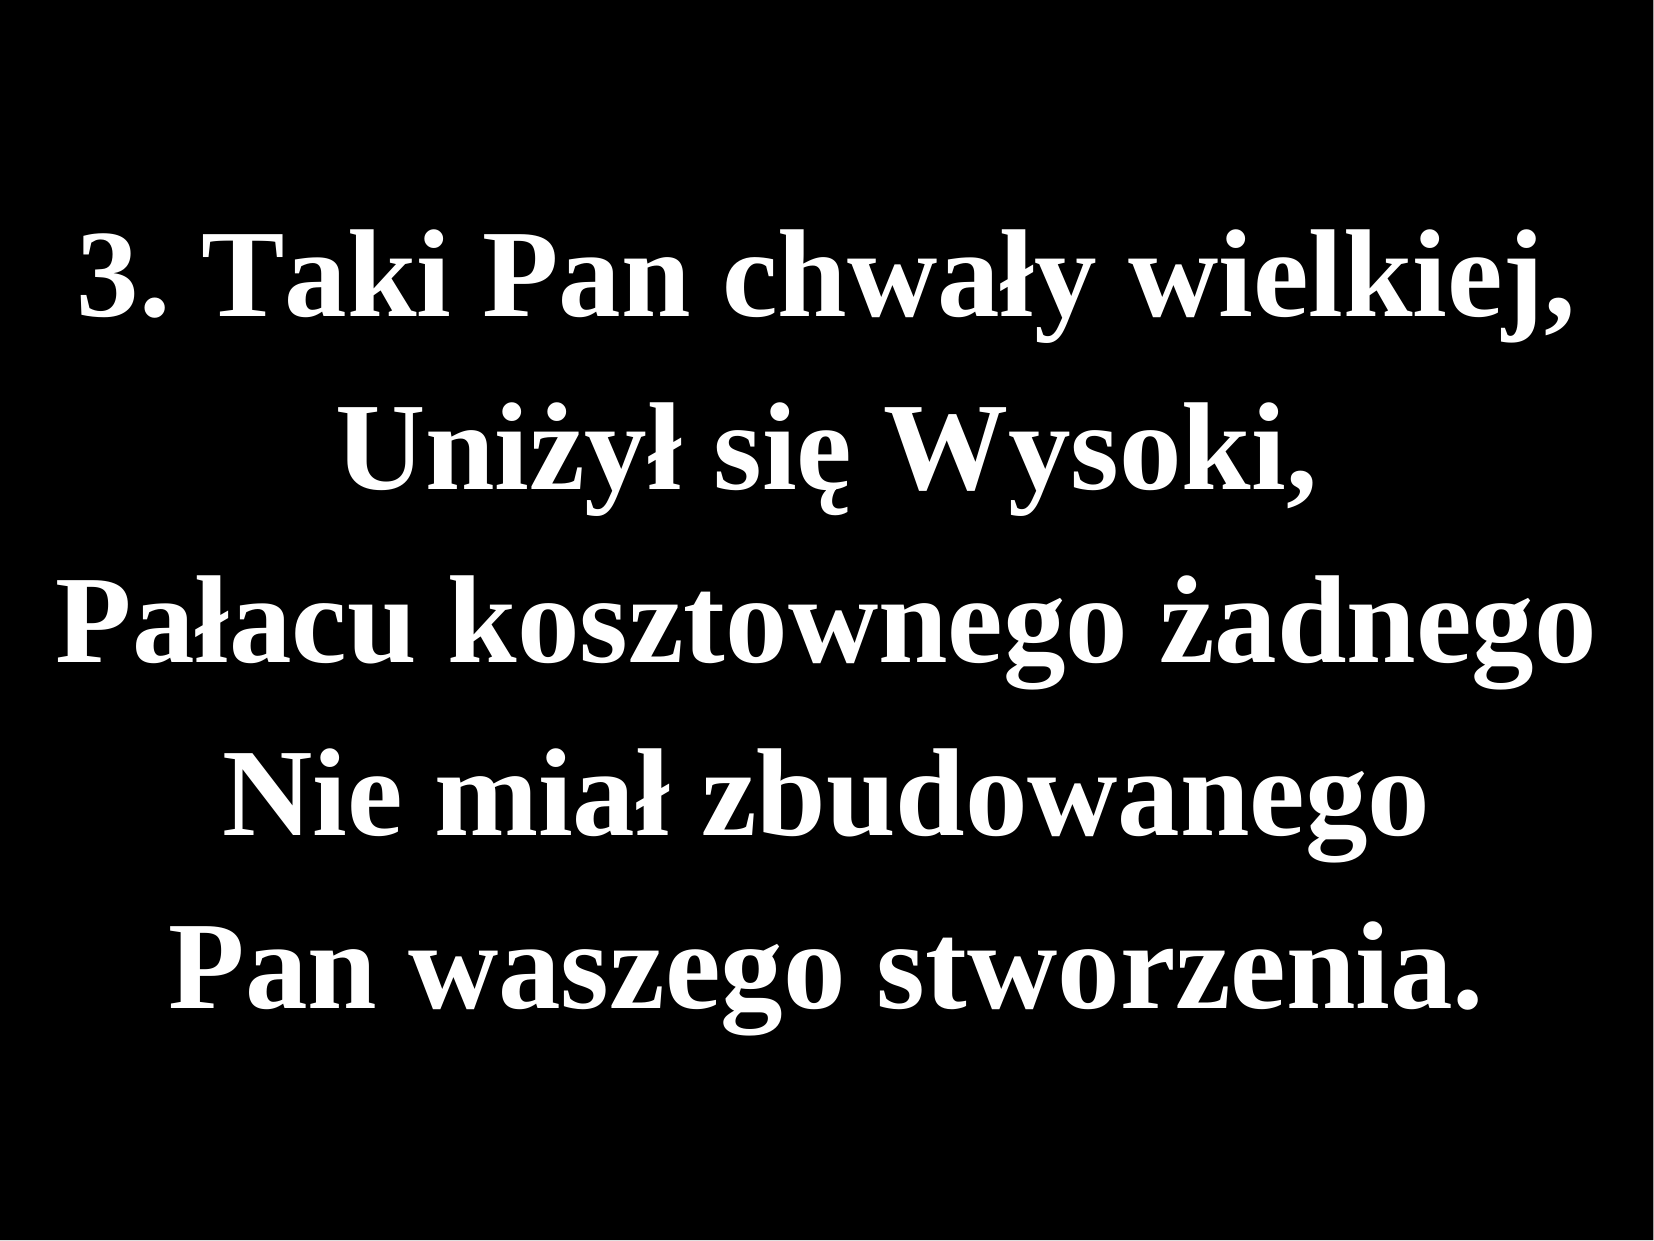

# 3. Taki Pan chwały wielkiej, ppp Uniżył się Wysoki, ppp Pałacu kosztownego żadnego ppp Nie miał zbudowanego ppp Pan waszego stworzenia.